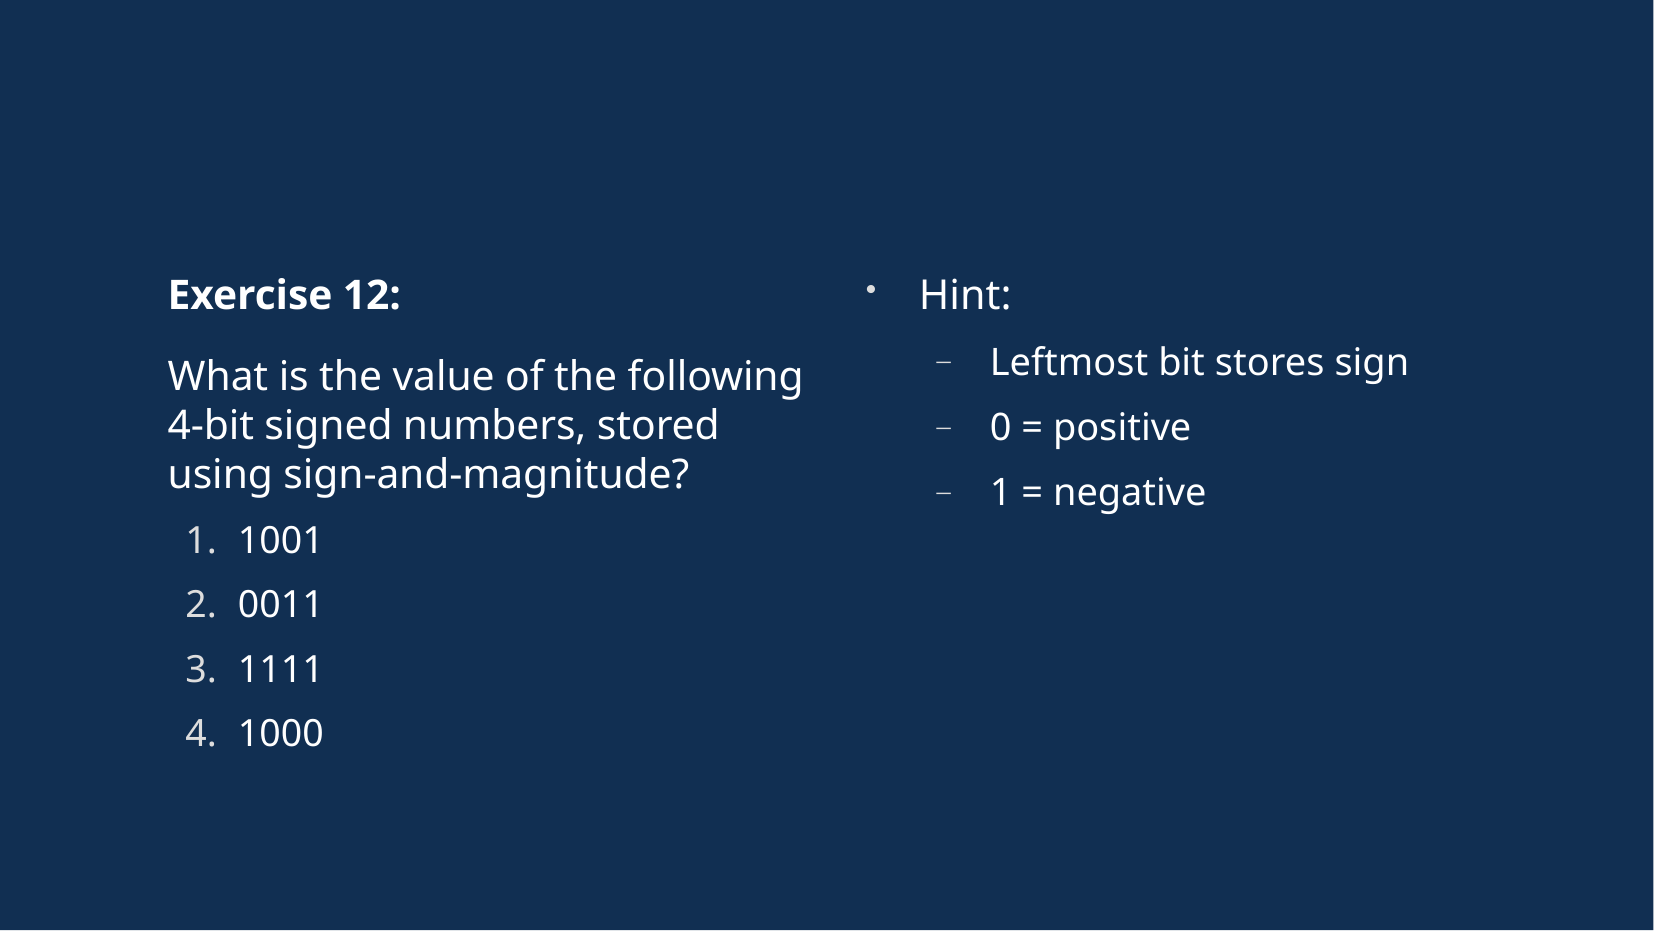

# Exercise 12:
What is the value of the following 4-bit signed numbers, stored using sign-and-magnitude?
1001
0011
1111
1000
Hint:
Leftmost bit stores sign
0 = positive
1 = negative